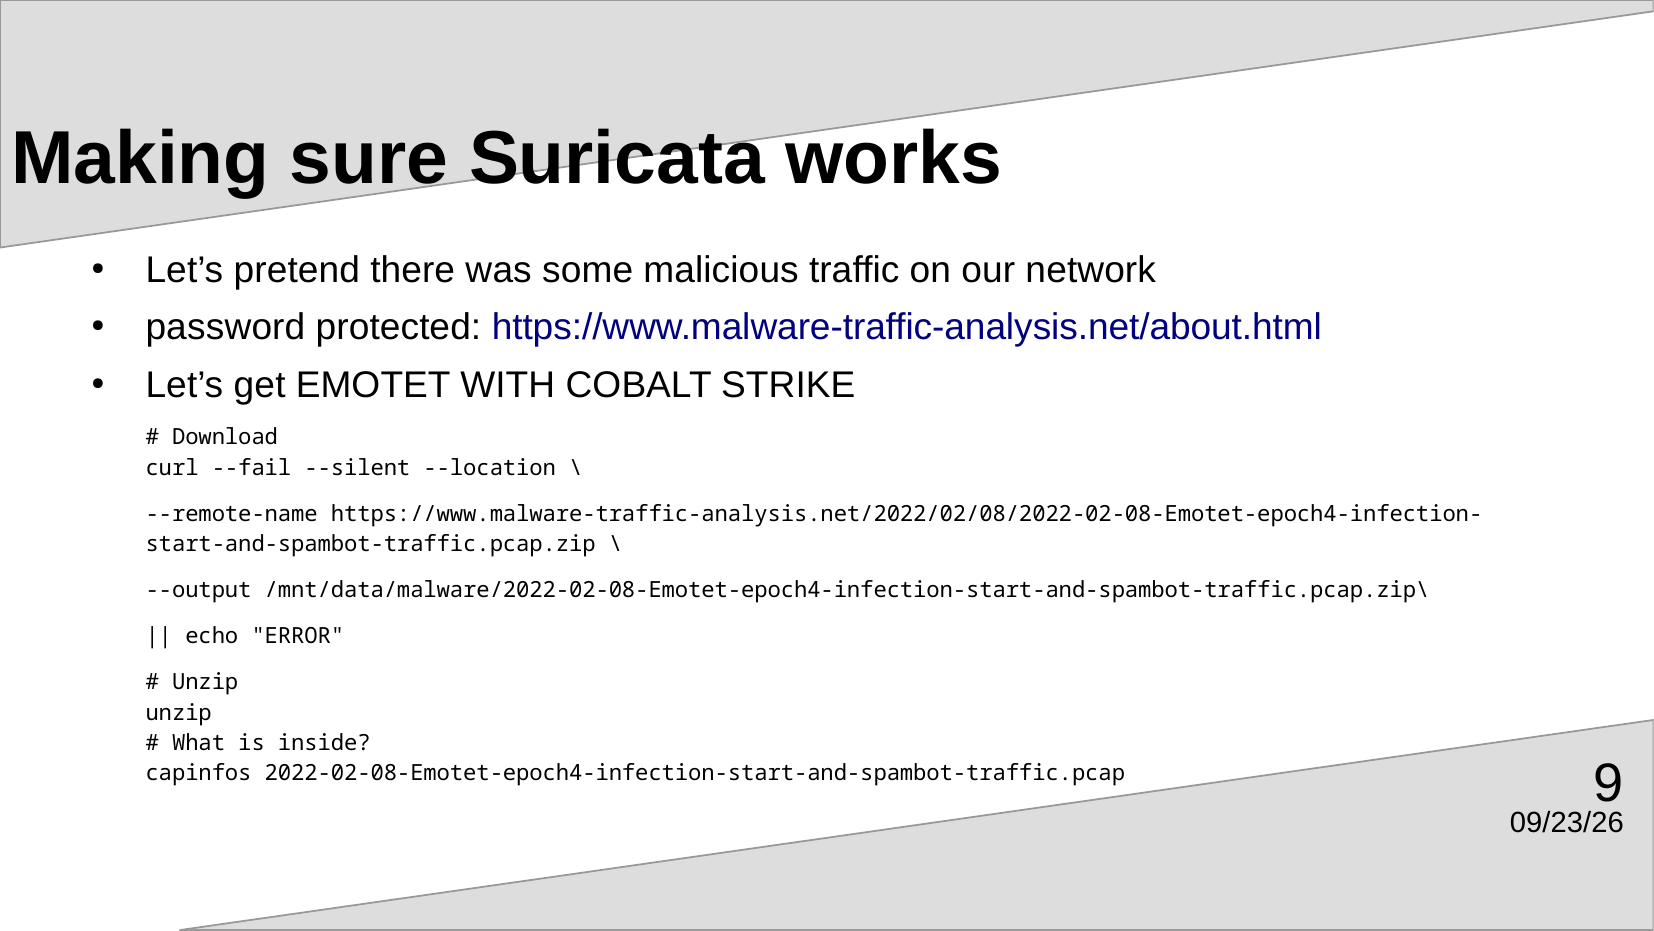

# Making sure Suricata works
Let’s pretend there was some malicious traffic on our network
password protected: https://www.malware-traffic-analysis.net/about.html
Let’s get EMOTET WITH COBALT STRIKE
# Download curl --fail --silent --location \
--remote-name https://www.malware-traffic-analysis.net/2022/02/08/2022-02-08-Emotet-epoch4-infection-start-and-spambot-traffic.pcap.zip \
--output /mnt/data/malware/2022-02-08-Emotet-epoch4-infection-start-and-spambot-traffic.pcap.zip\
|| echo "ERROR"
# Unzip unzip # What is inside? capinfos 2022-02-08-Emotet-epoch4-infection-start-and-spambot-traffic.pcap
9